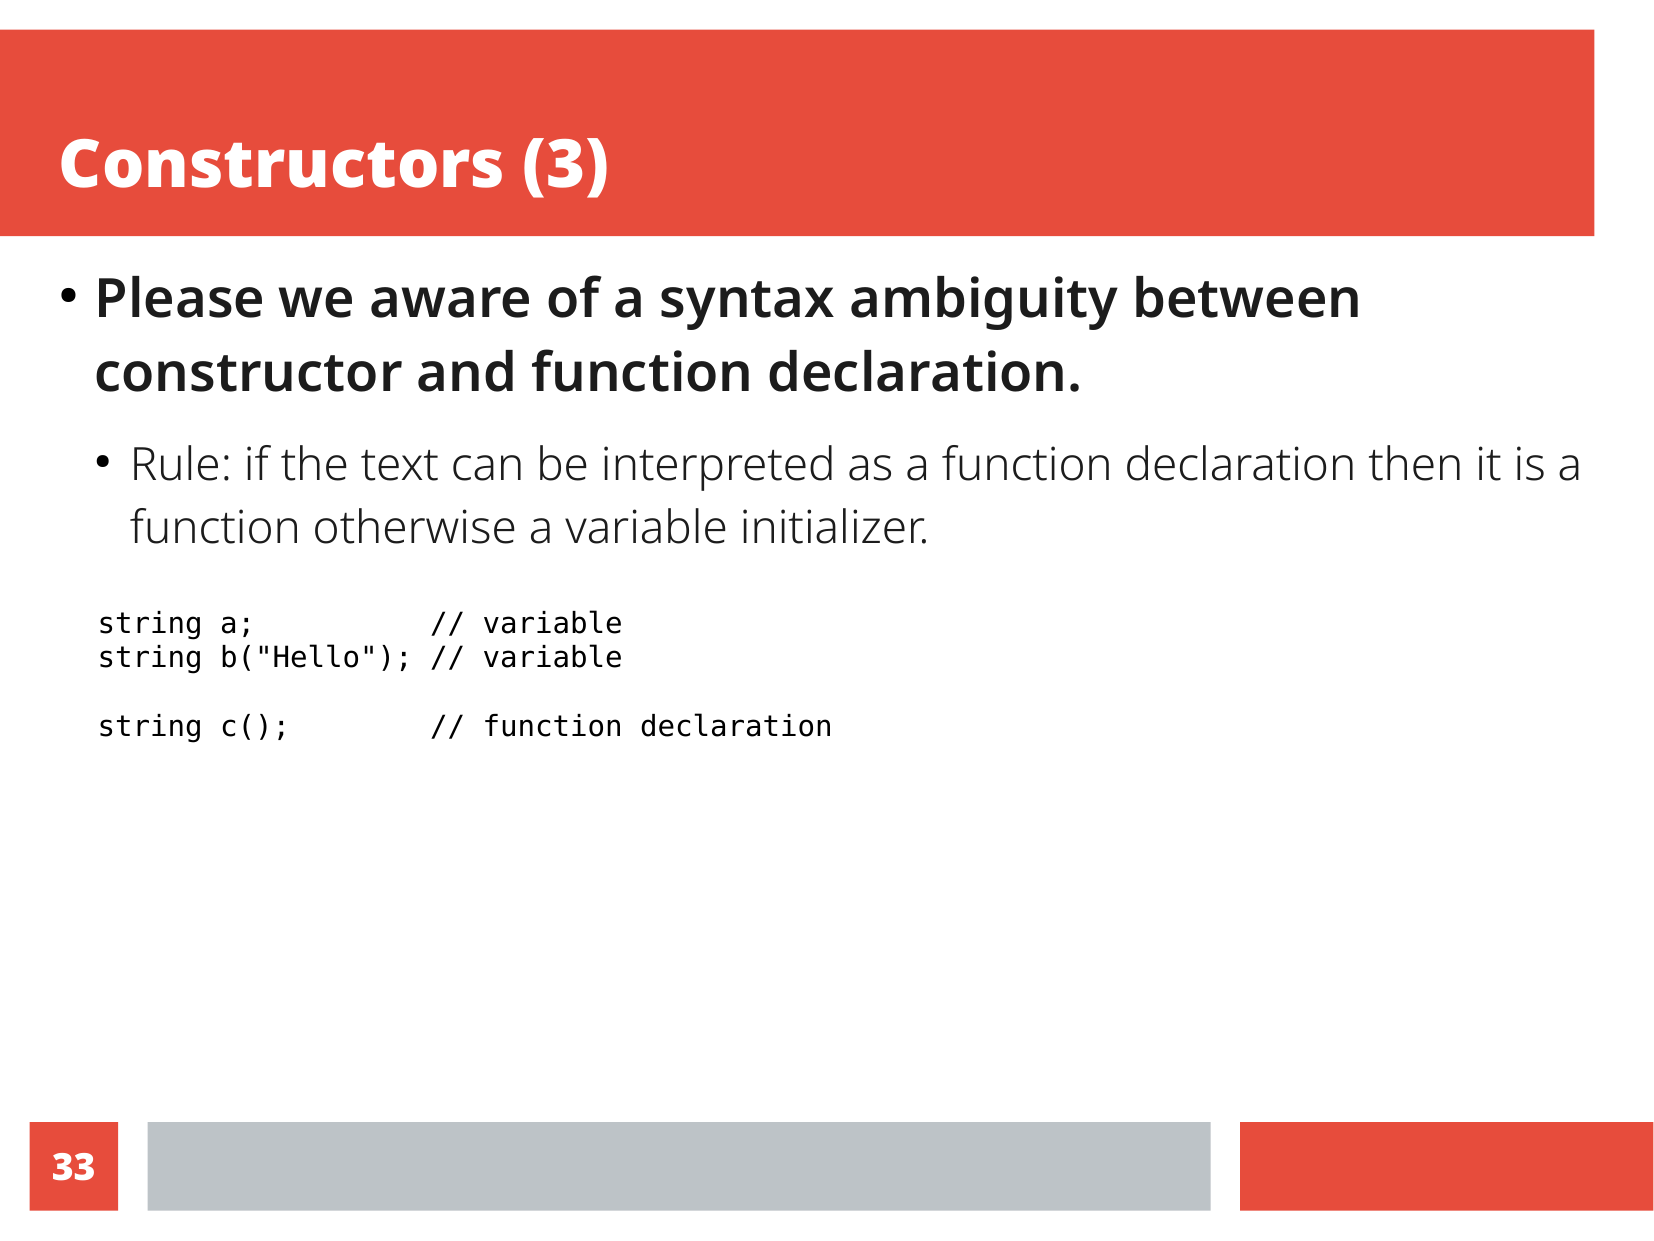

# Constructors (3)
Please we aware of a syntax ambiguity between constructor and function declaration.
Rule: if the text can be interpreted as a function declaration then it is a function otherwise a variable initializer.
string a; // variable
string b("Hello"); // variable
string c(); // function declaration
33